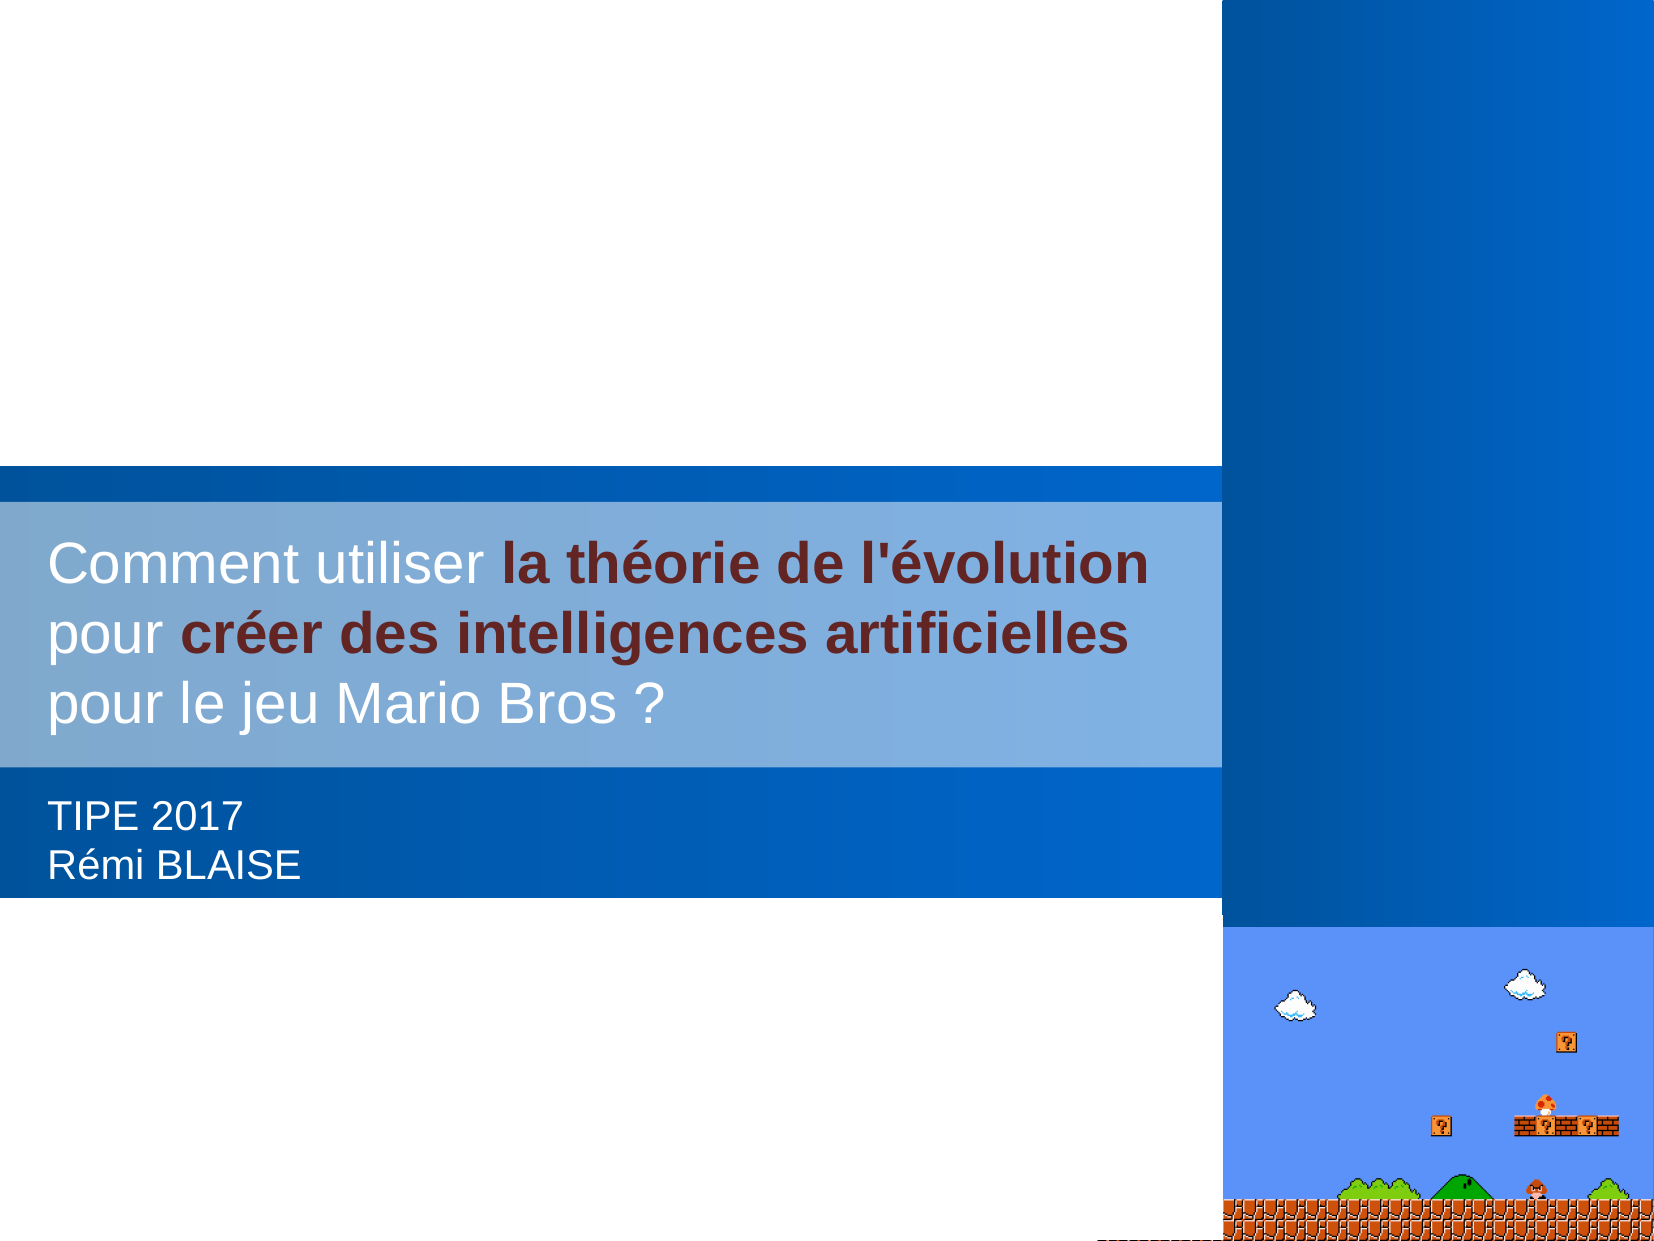

Comment utiliser la théorie de l'évolution pour créer des intelligences artificielles 
pour le jeu Mario Bros ?
TIPE 2017
Rémi BLAISE